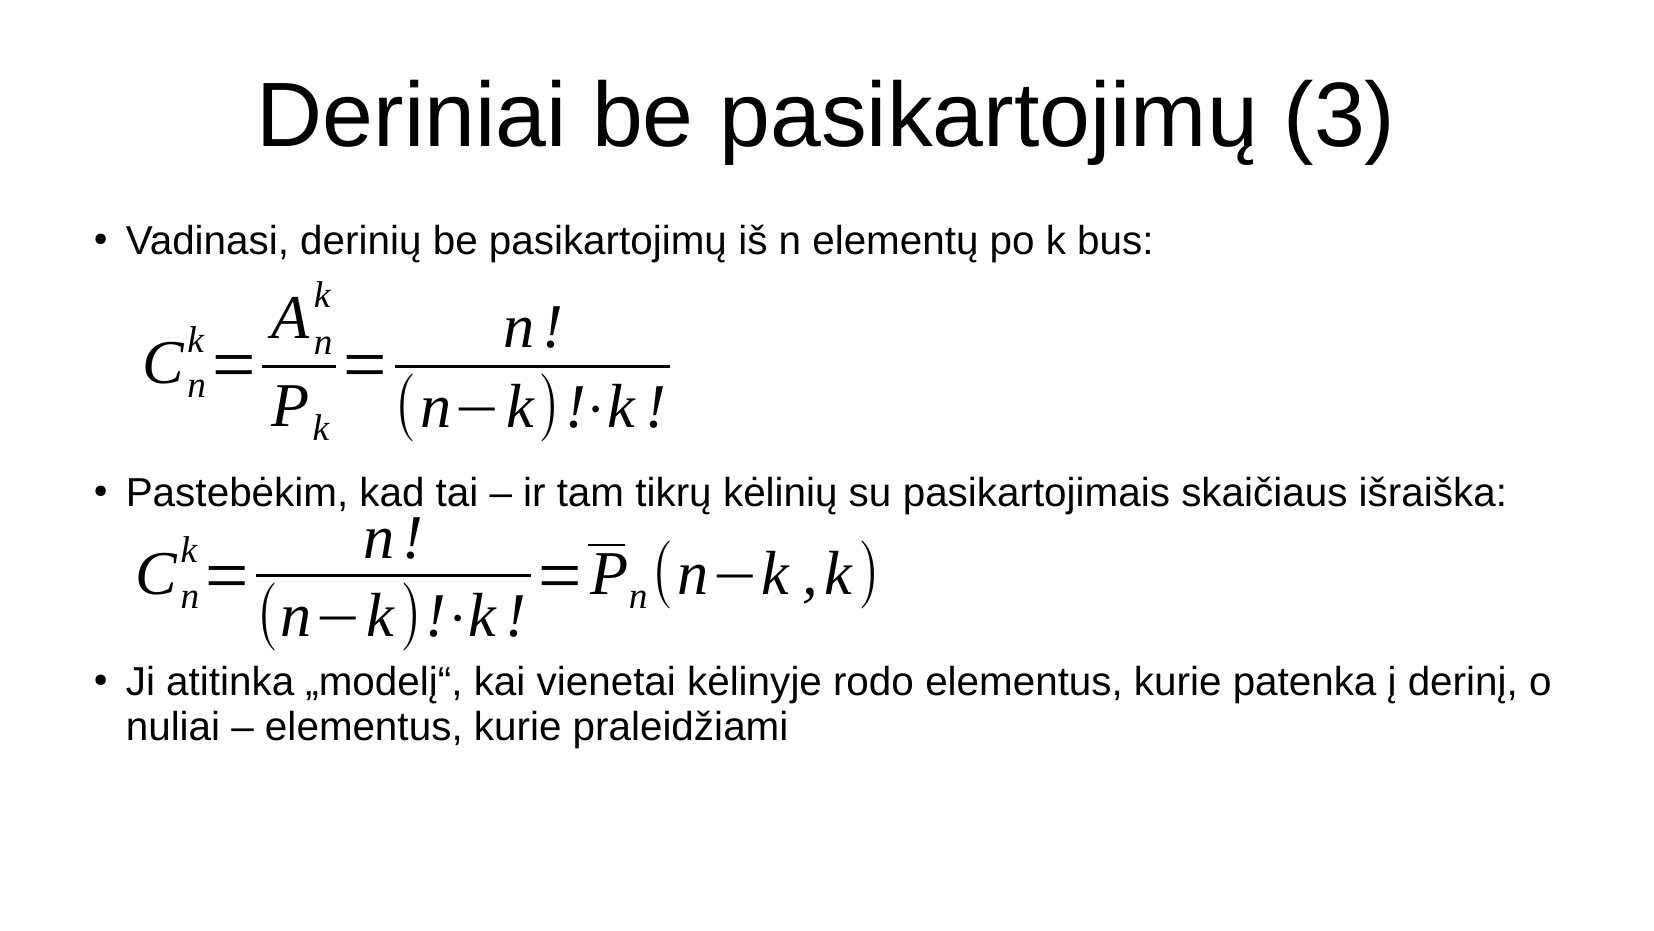

# Deriniai be pasikartojimų (3)
Vadinasi, derinių be pasikartojimų iš n elementų po k bus:
Pastebėkim, kad tai – ir tam tikrų kėlinių su pasikartojimais skaičiaus išraiška:
Ji atitinka „modelį“, kai vienetai kėlinyje rodo elementus, kurie patenka į derinį, o nuliai – elementus, kurie praleidžiami